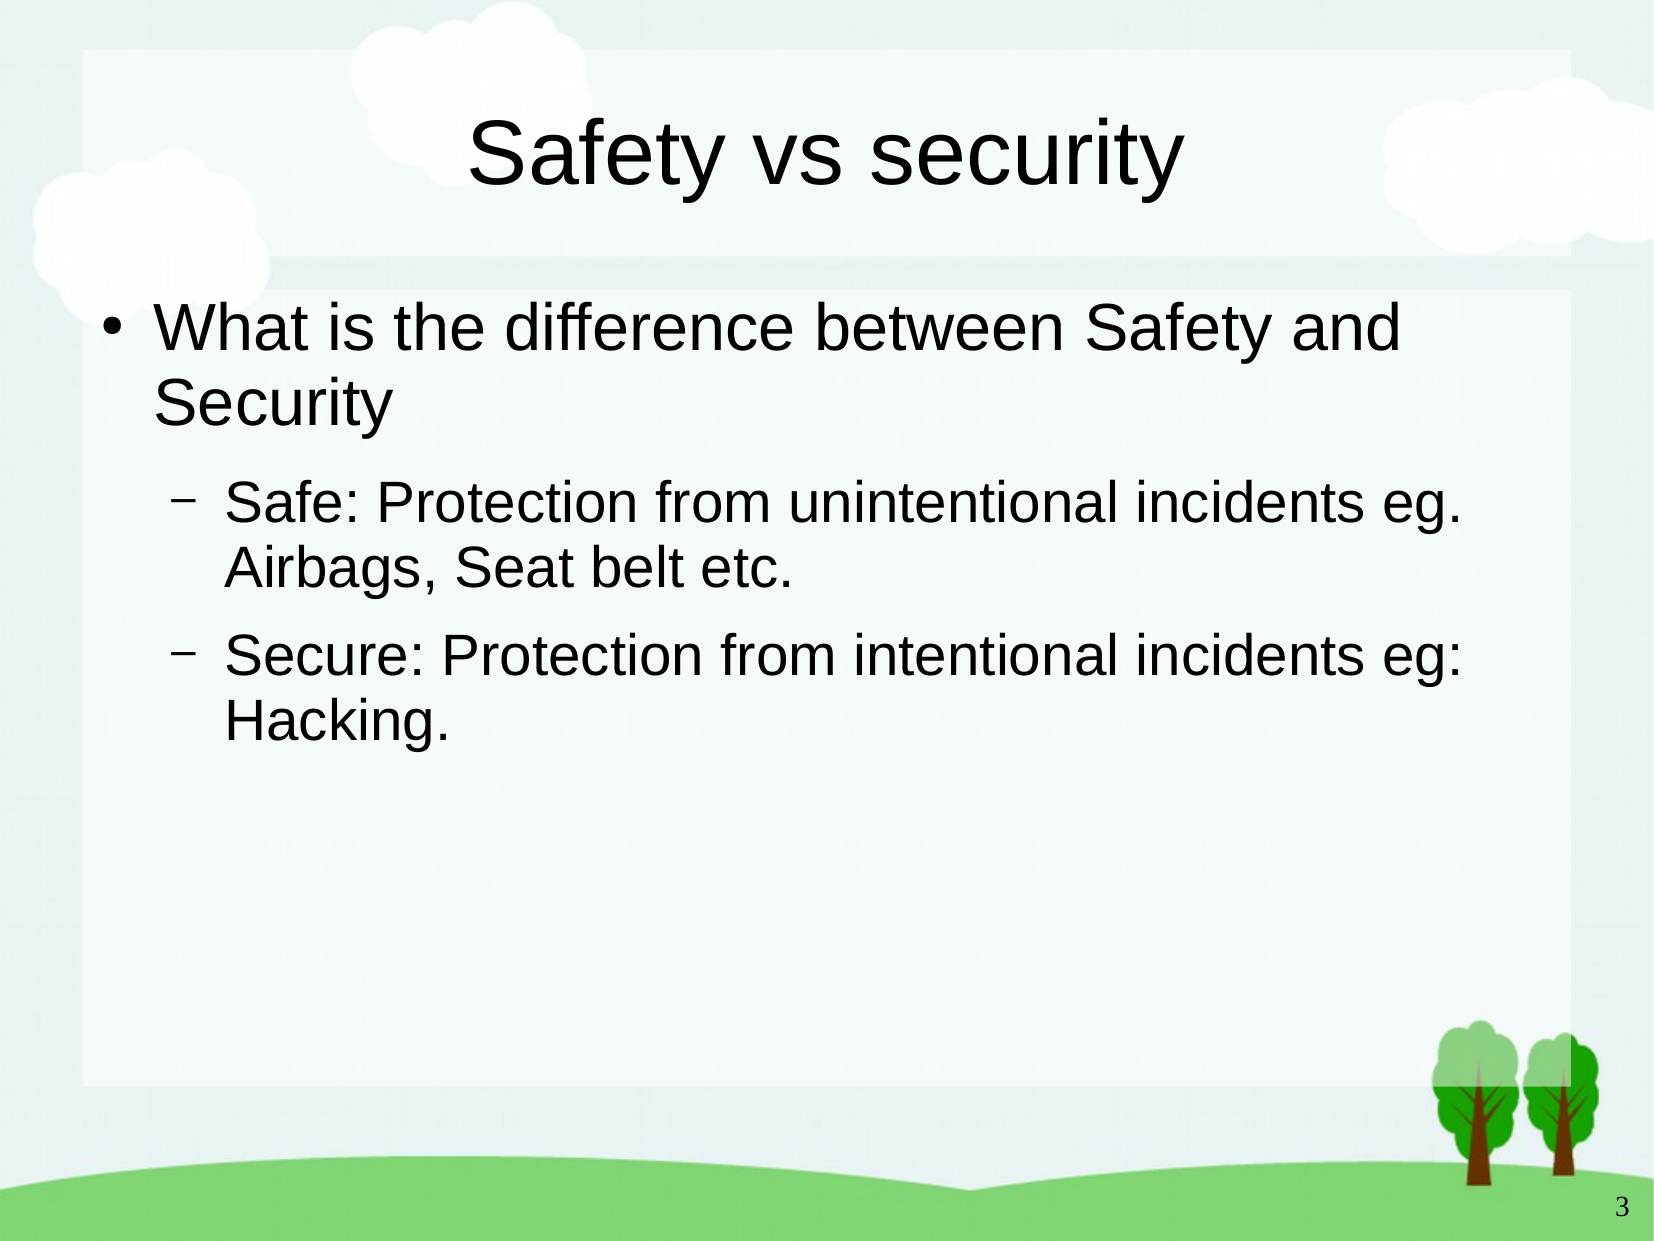

# Safety vs security
What is the difference between Safety and Security
Safe: Protection from unintentional incidents eg. Airbags, Seat belt etc.
Secure: Protection from intentional incidents eg: Hacking.
3